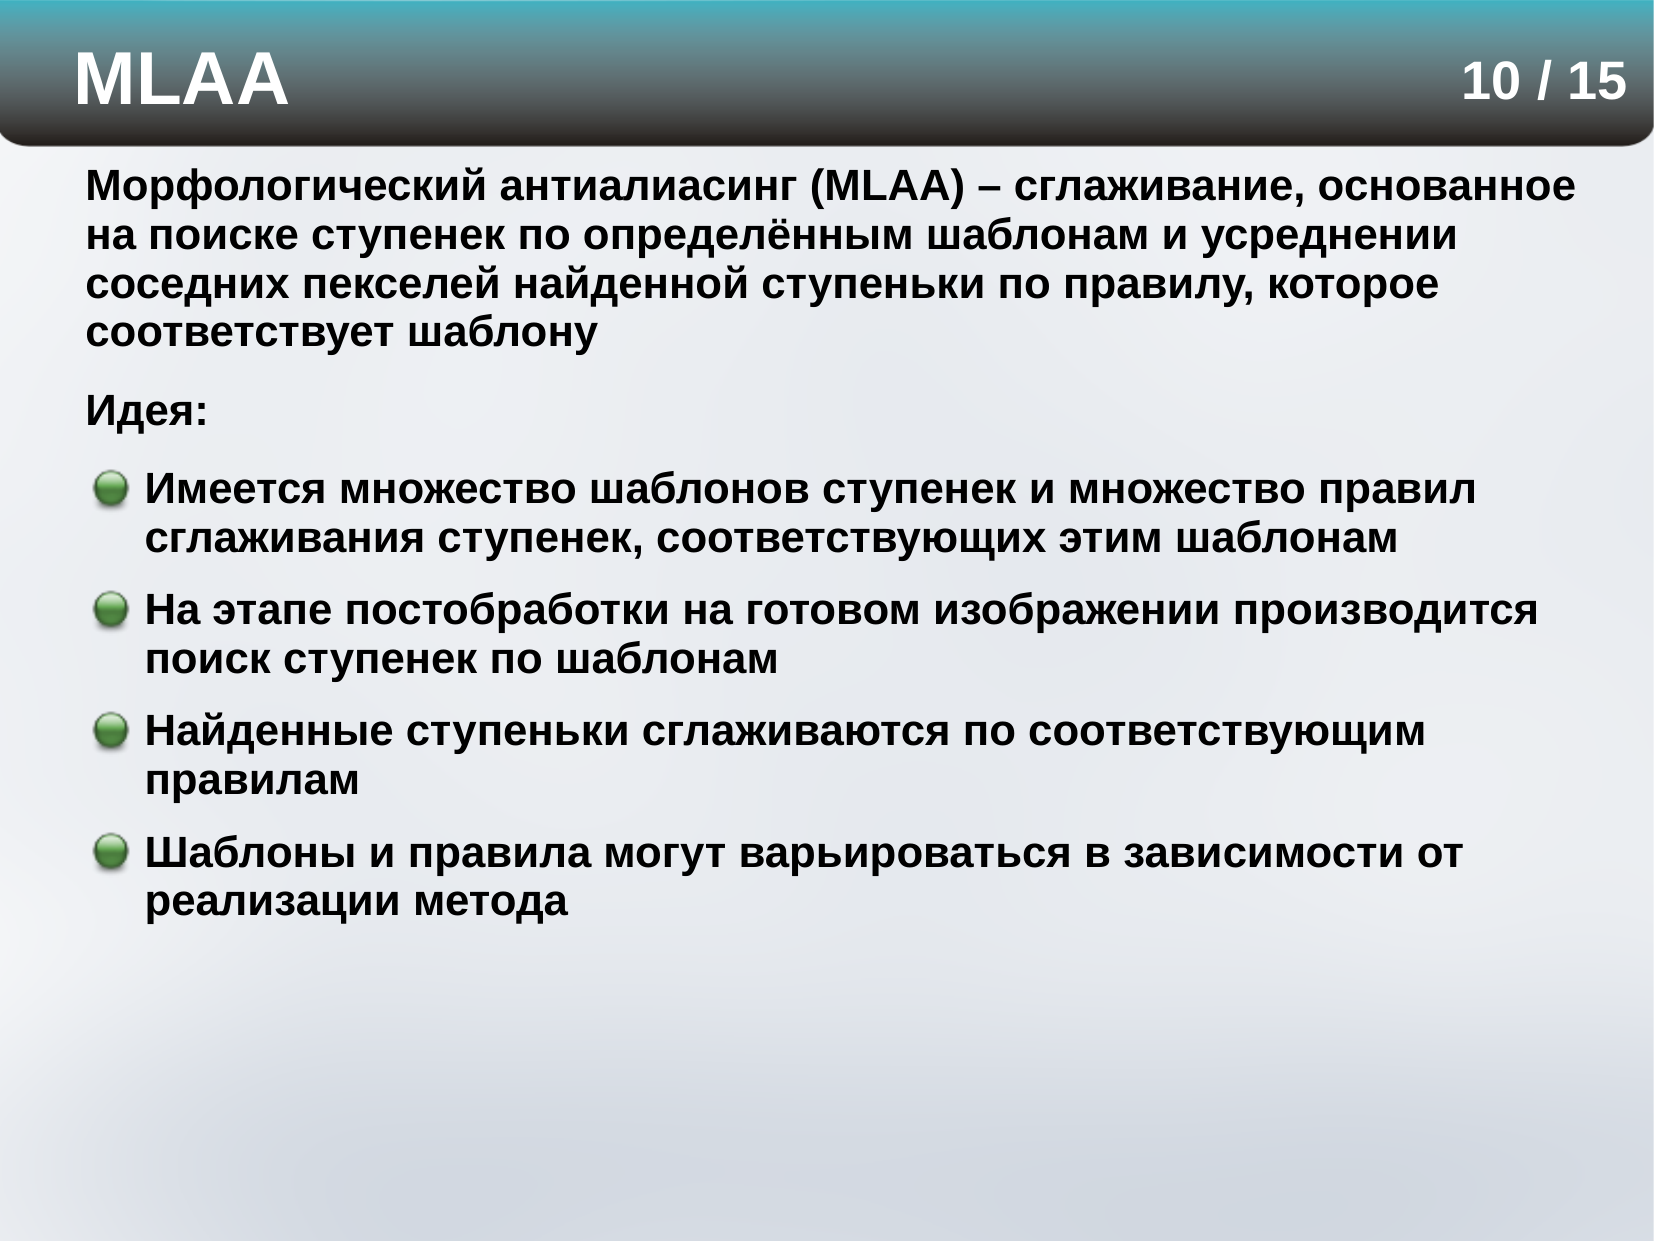

MLAA
Морфологический антиалиасинг (MLAA) – сглаживание, основанное на поиске ступенек по определённым шаблонам и усреднении соседних пекселей найденной ступеньки по правилу, которое соответствует шаблону
Идея:
Имеется множество шаблонов ступенек и множество правил сглаживания ступенек, соответствующих этим шаблонам
На этапе постобработки на готовом изображении производится поиск ступенек по шаблонам
Найденные ступеньки сглаживаются по соответствующим правилам
Шаблоны и правила могут варьироваться в зависимости от реализации метода